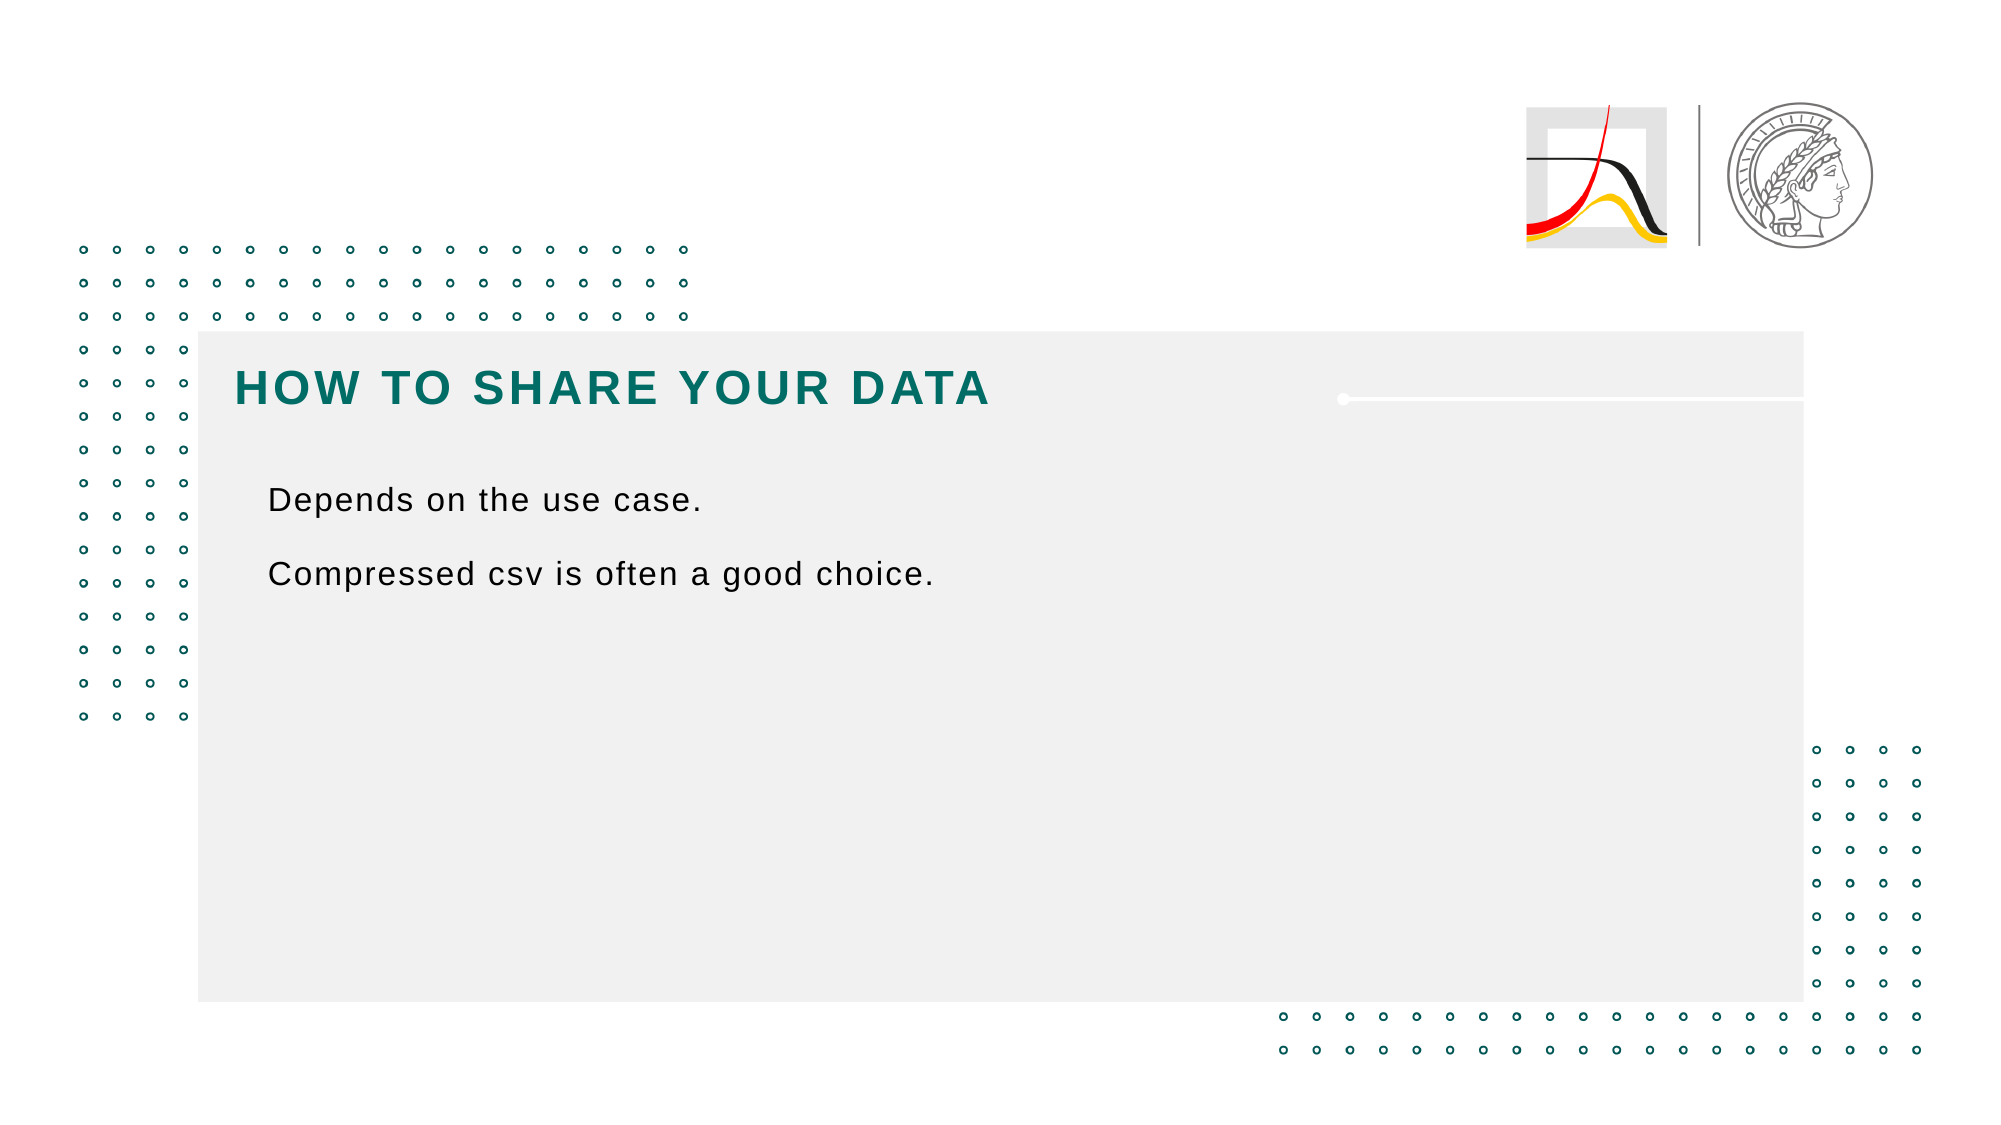

# How to share your data
Depends on the use case.
Compressed csv is often a good choice.